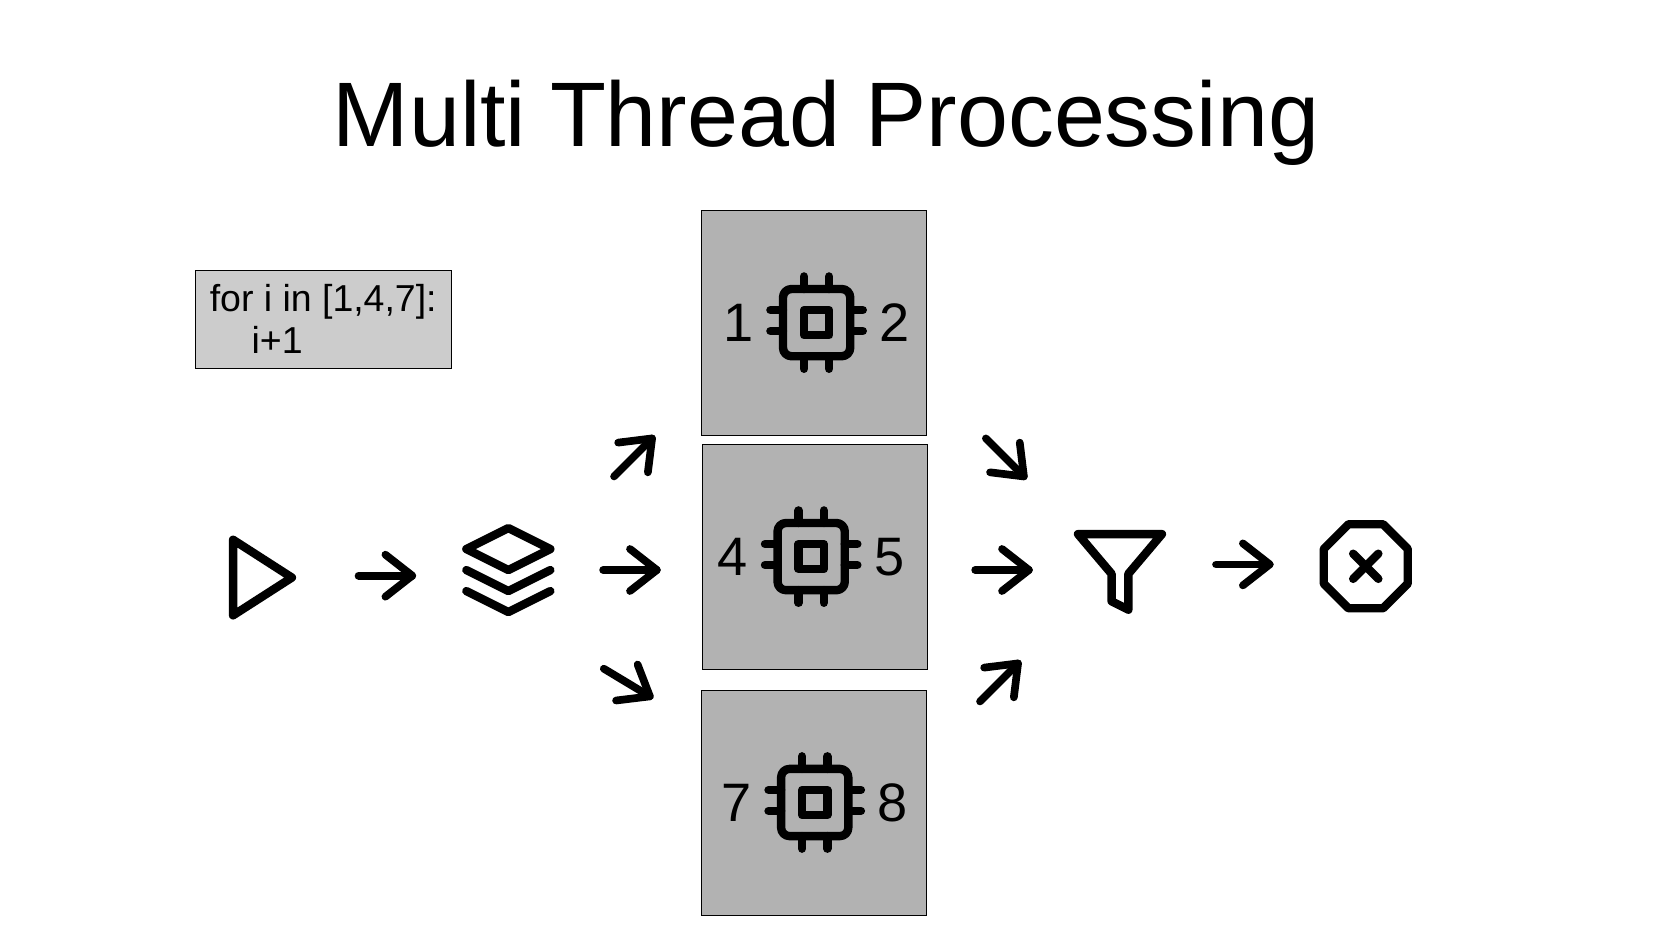

# Multi Thread Processing
2
1
for i in [1,4,7]:
 i+1
for i in [1,4,7]:
 i+1
5
4
8
7